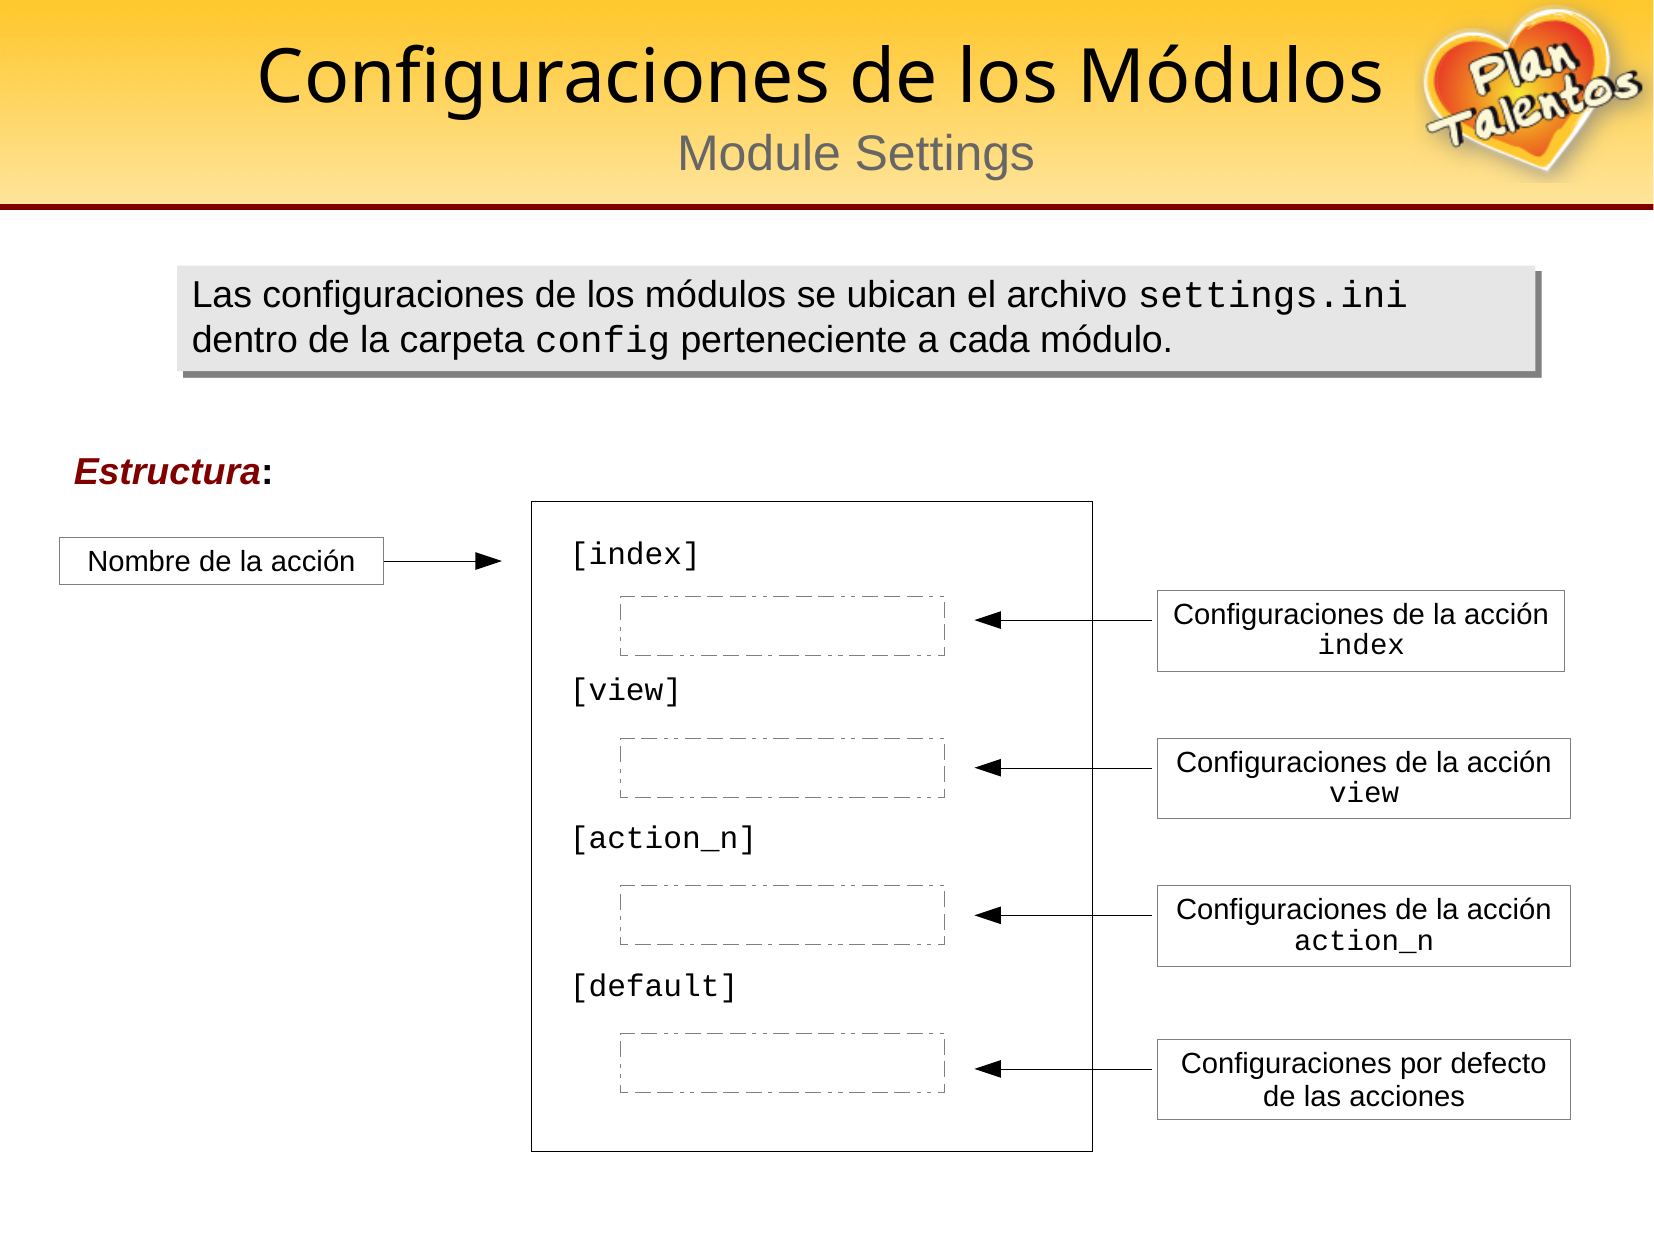

# Configuraciones de los Módulos
Module Settings
Las configuraciones de los módulos se ubican el archivo settings.ini dentro de la carpeta config perteneciente a cada módulo.
Estructura:
[index]
Nombre de la acción
Configuraciones de la acción index
[view]
Configuraciones de la acción view
[action_n]
Configuraciones de la acción action_n
[default]
Configuraciones por defecto de las acciones